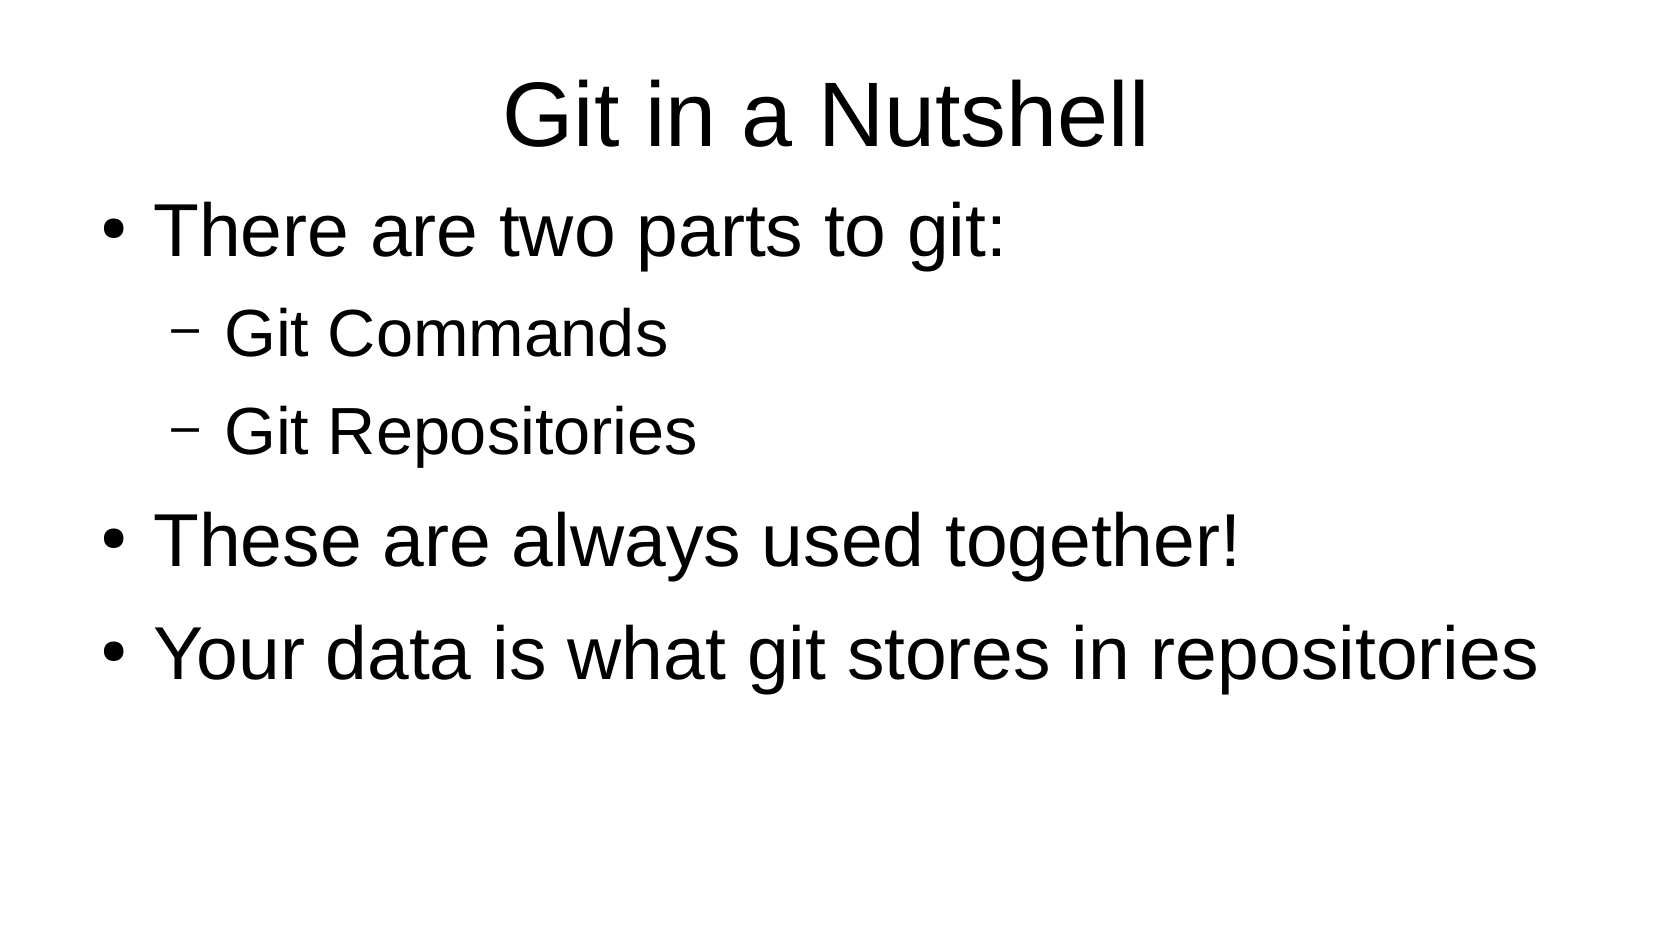

# Git in a Nutshell
There are two parts to git:
Git Commands
Git Repositories
These are always used together!
Your data is what git stores in repositories